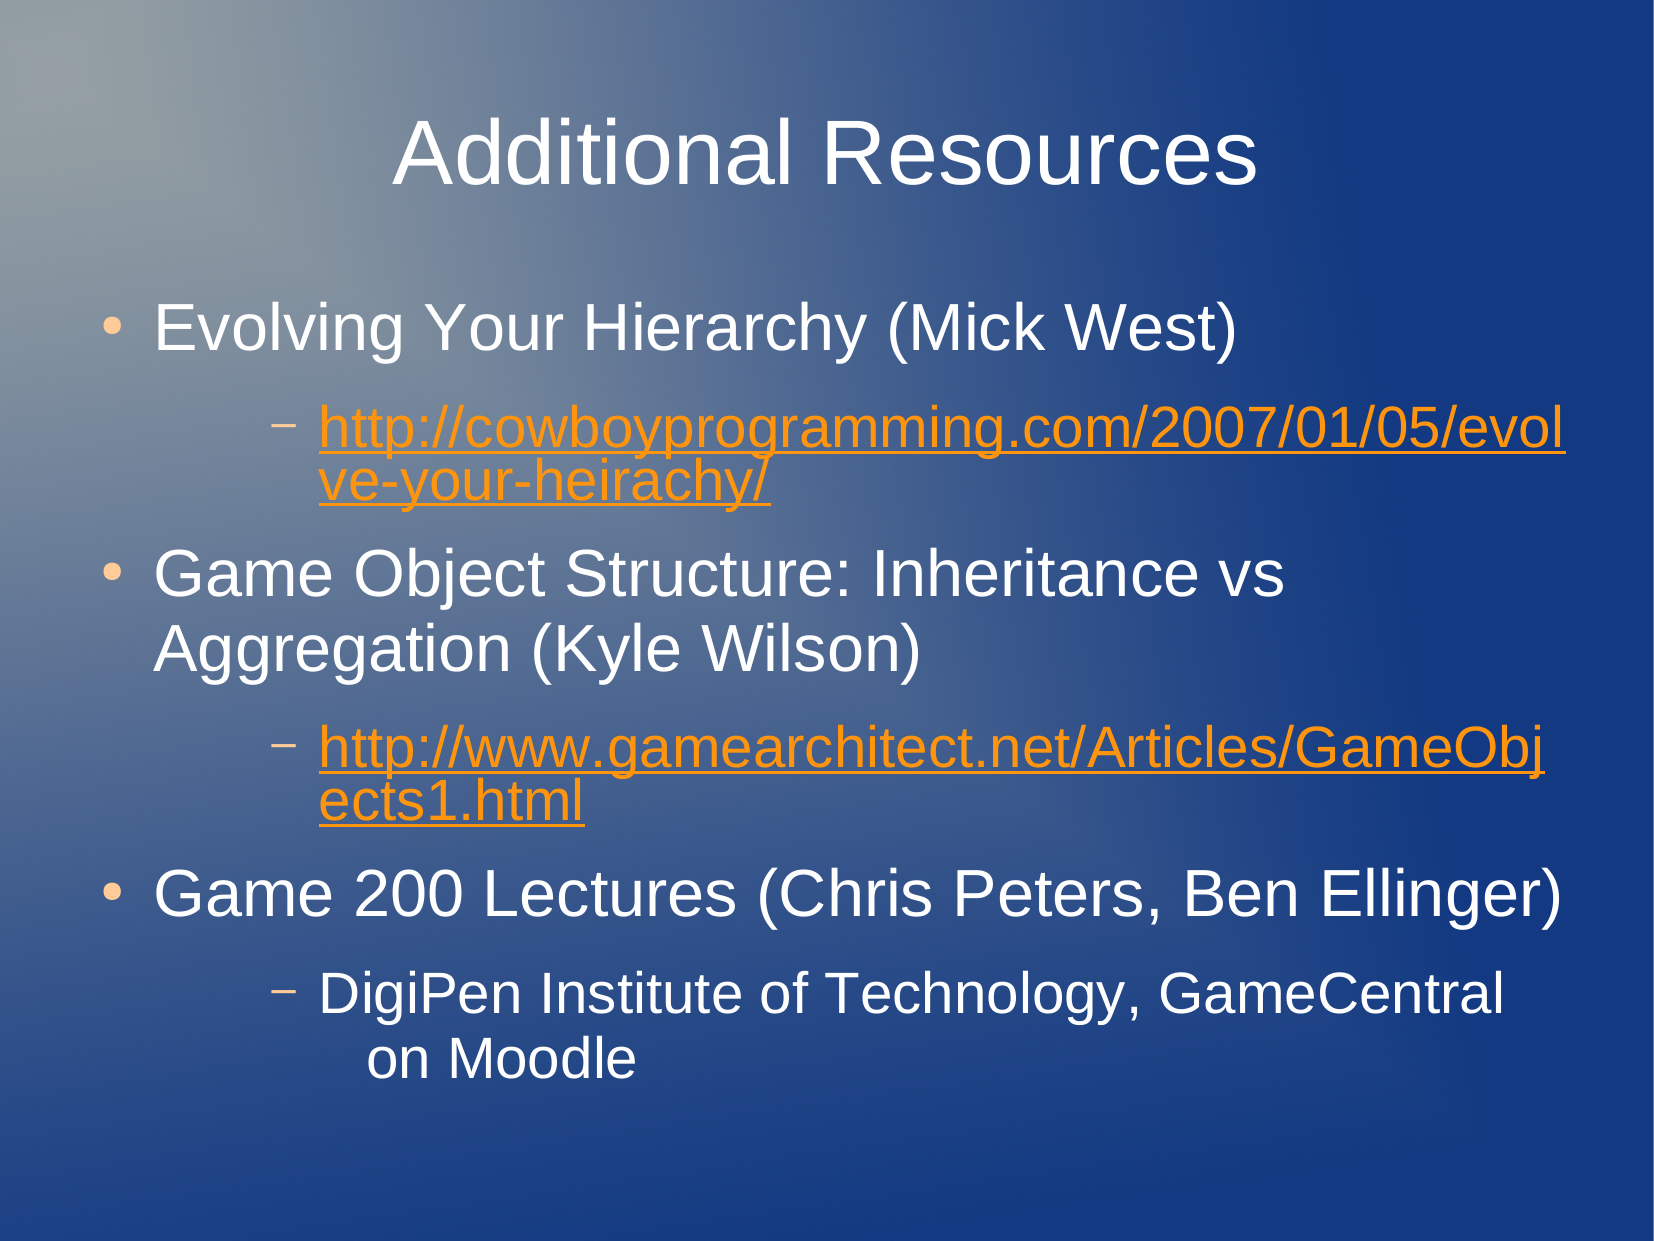

# Additional Resources
Evolving Your Hierarchy (Mick West)
http://cowboyprogramming.com/2007/01/05/evolve-your-heirachy/
Game Object Structure: Inheritance vs Aggregation (Kyle Wilson)
http://www.gamearchitect.net/Articles/GameObjects1.html
Game 200 Lectures (Chris Peters, Ben Ellinger)
DigiPen Institute of Technology, GameCentral on Moodle